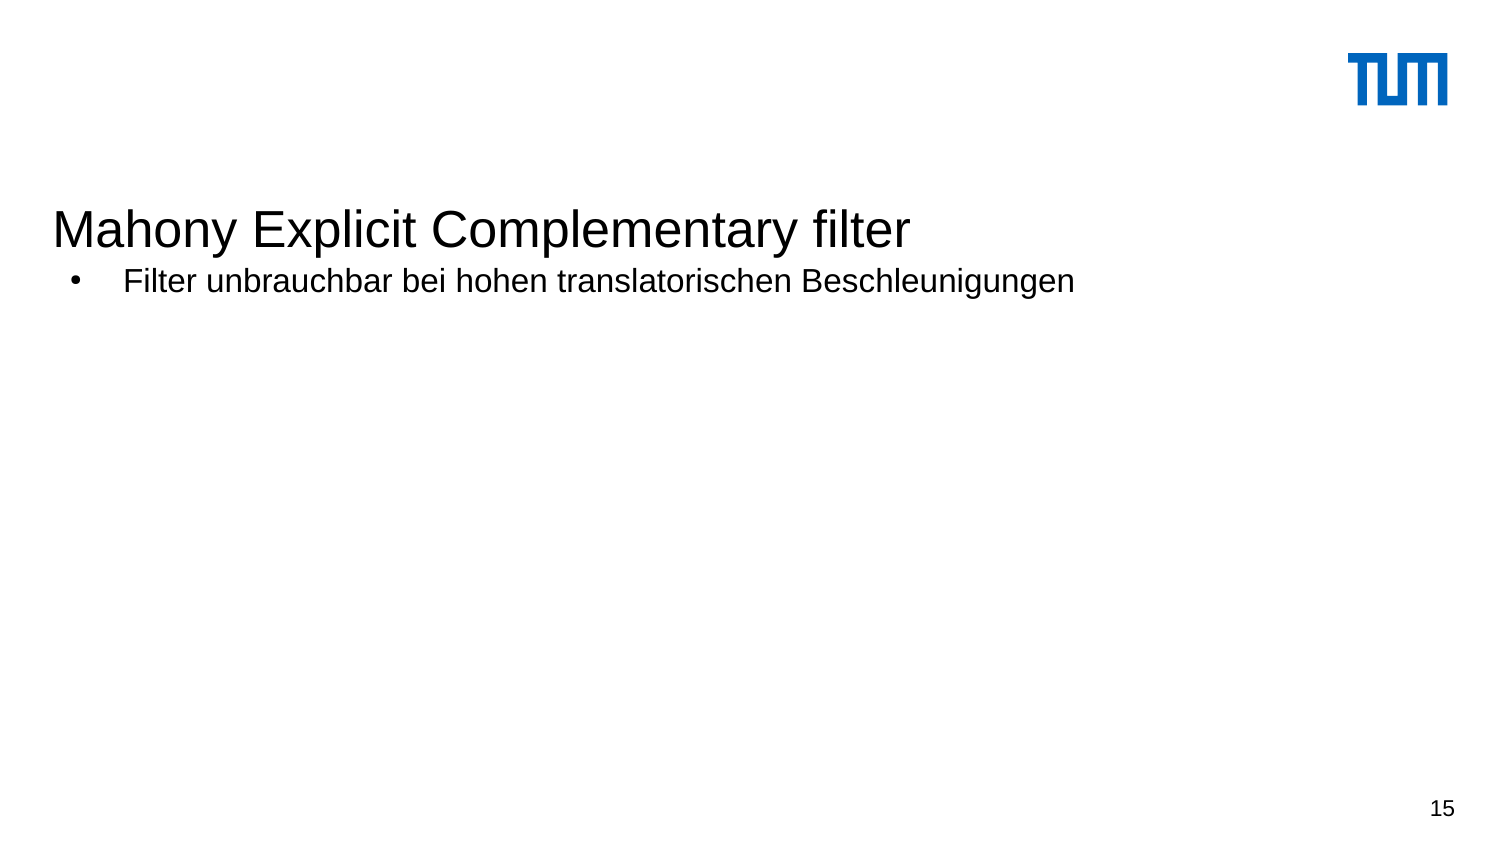

# Mahony Explicit Complementary filter
Filter unbrauchbar bei hohen translatorischen Beschleunigungen